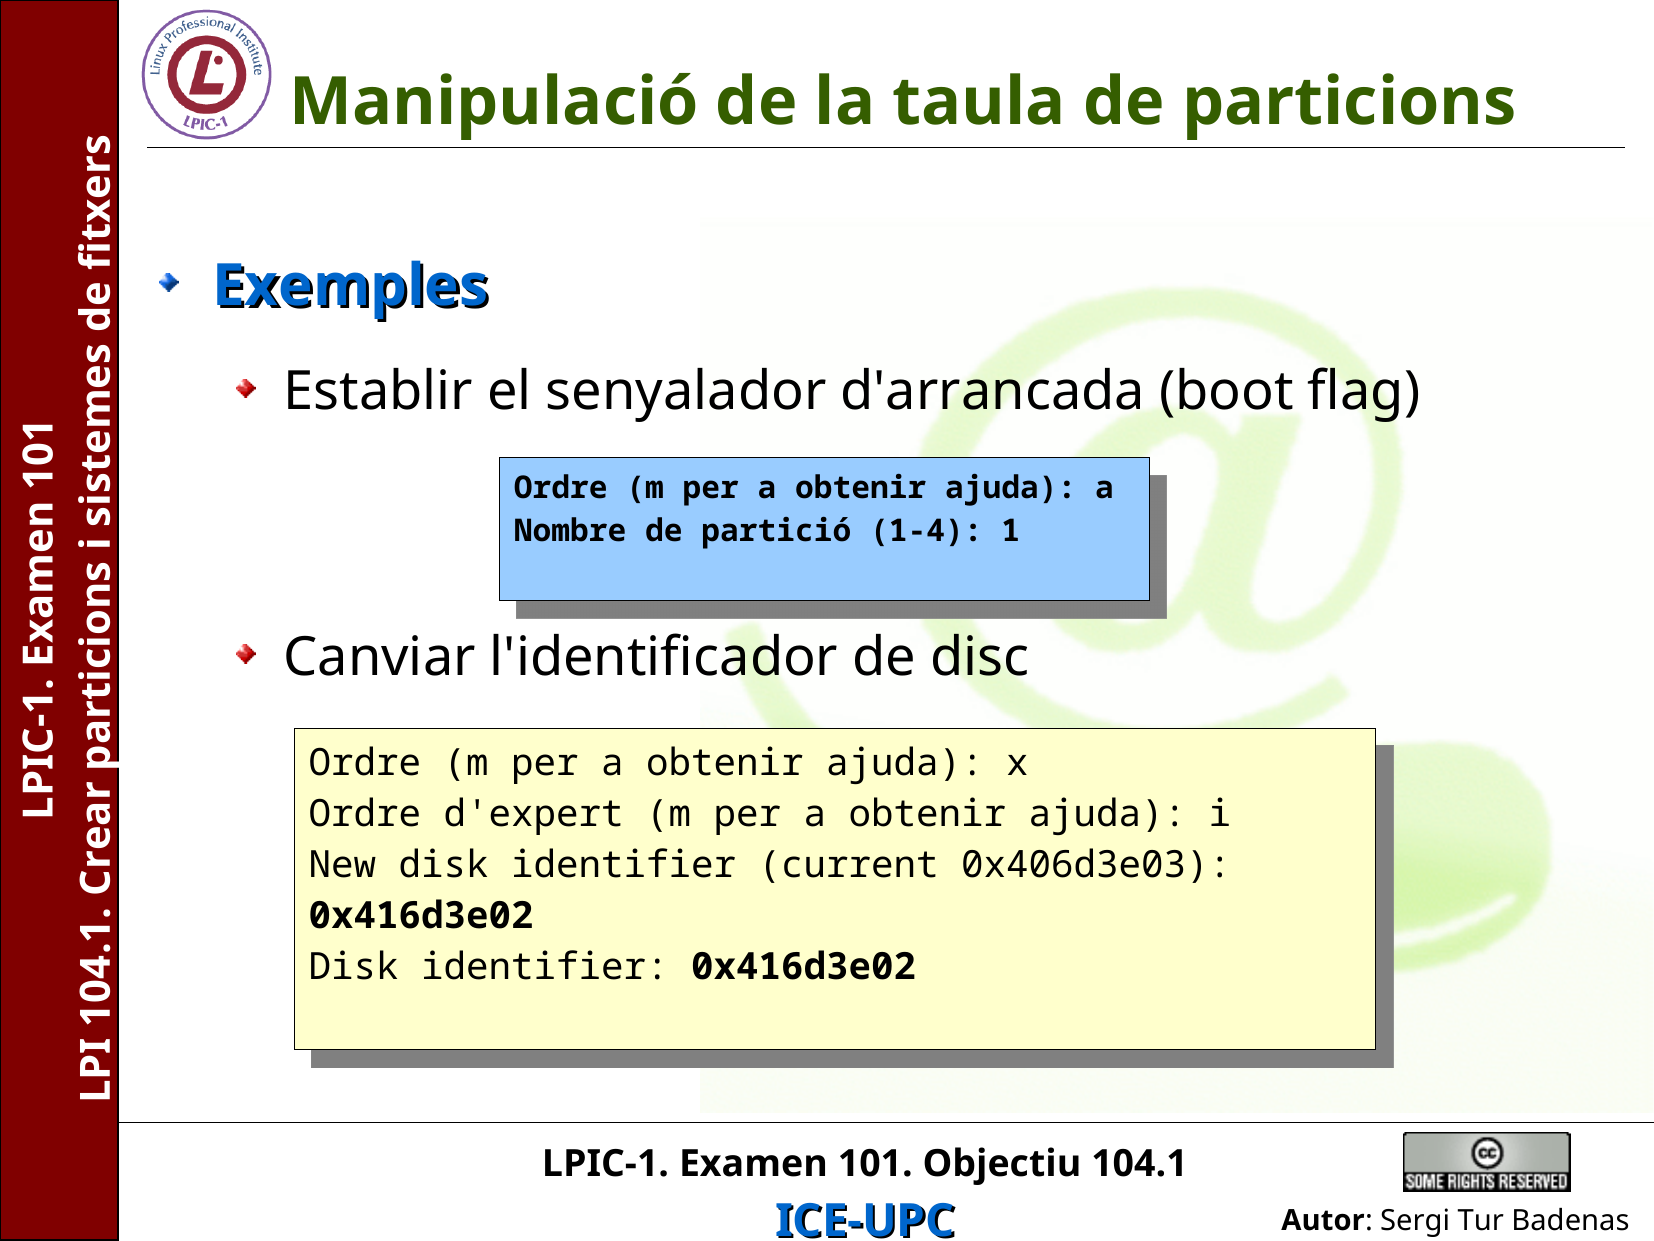

# Manipulació de la taula de particions
Exemples
Establir el senyalador d'arrancada (boot flag)
Canviar l'identificador de disc
Ordre (m per a obtenir ajuda): a
Nombre de partició (1-4): 1
Ordre (m per a obtenir ajuda): x
Ordre d'expert (m per a obtenir ajuda): i
New disk identifier (current 0x406d3e03): 0x416d3e02
Disk identifier: 0x416d3e02